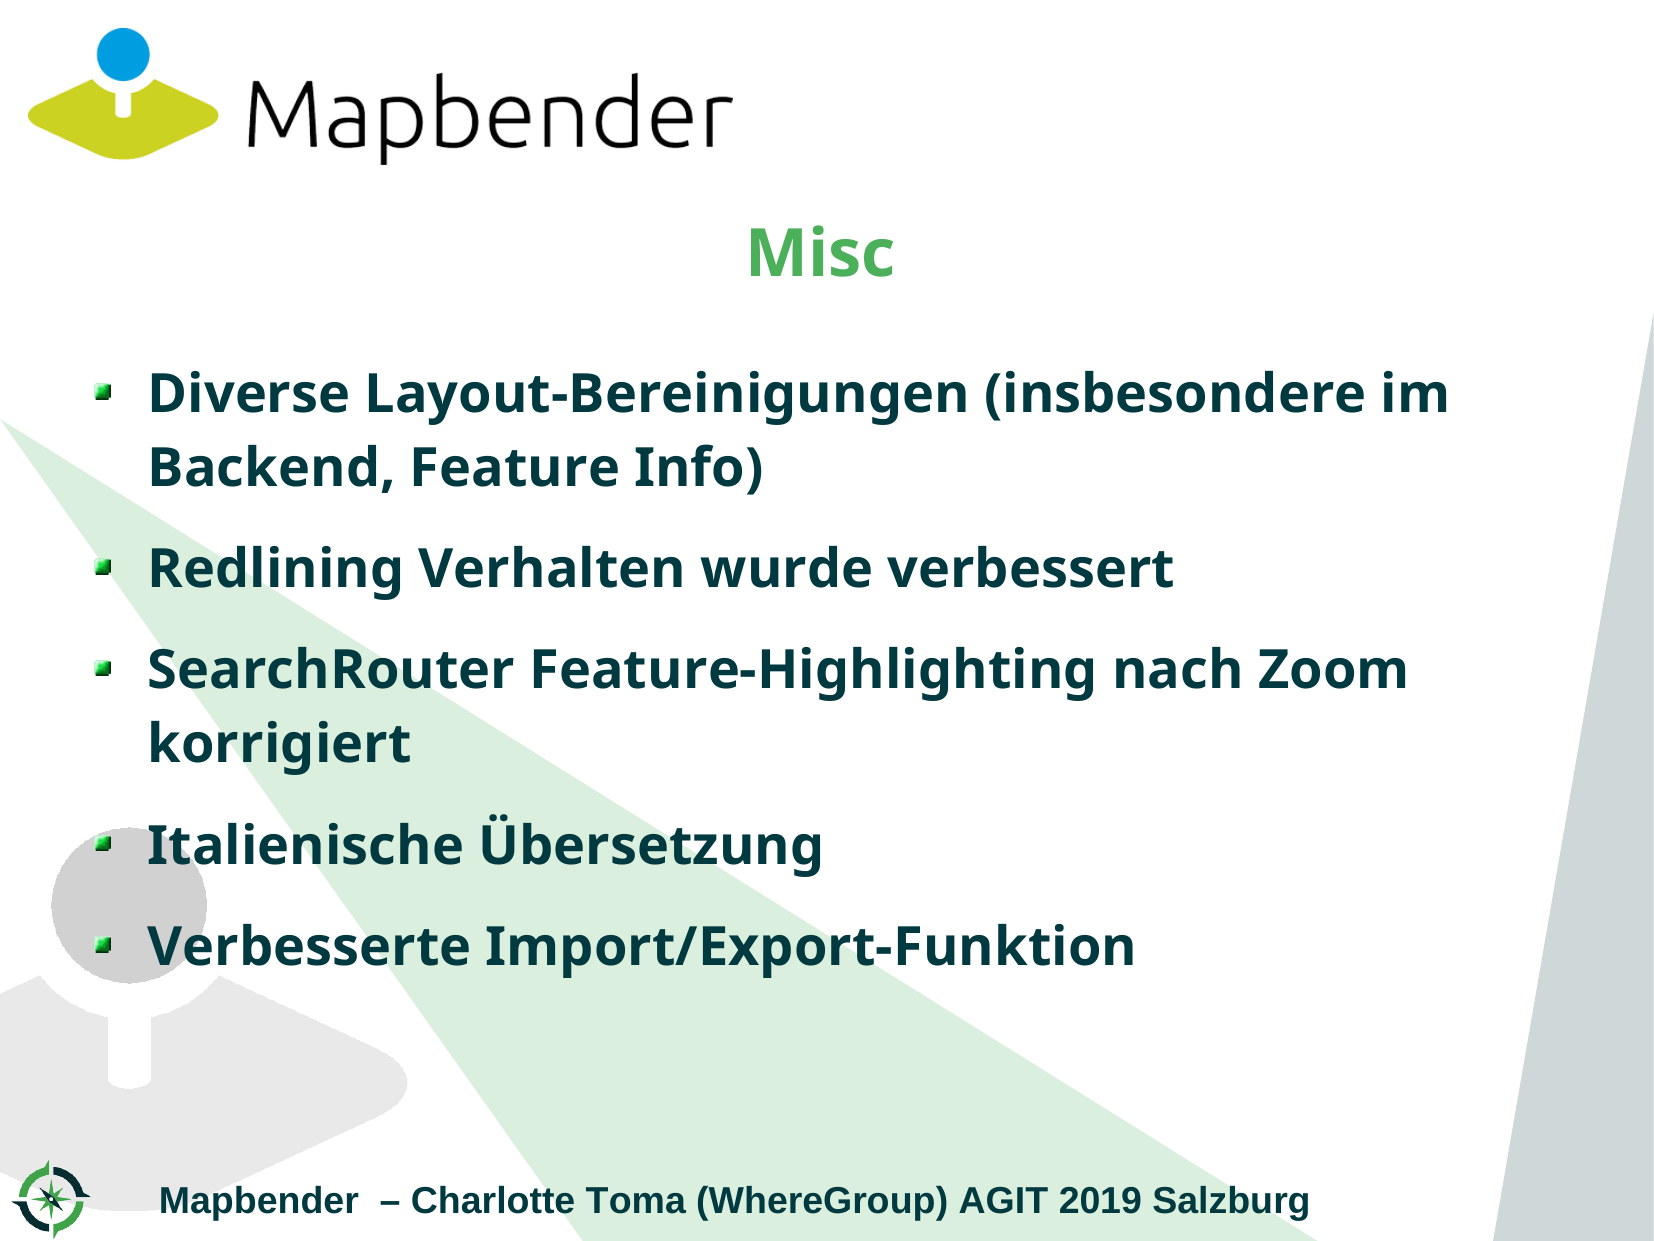

# Misc
Diverse Layout-Bereinigungen (insbesondere im Backend, Feature Info)
Redlining Verhalten wurde verbessert
SearchRouter Feature-Highlighting nach Zoom korrigiert
Italienische Übersetzung
Verbesserte Import/Export-Funktion